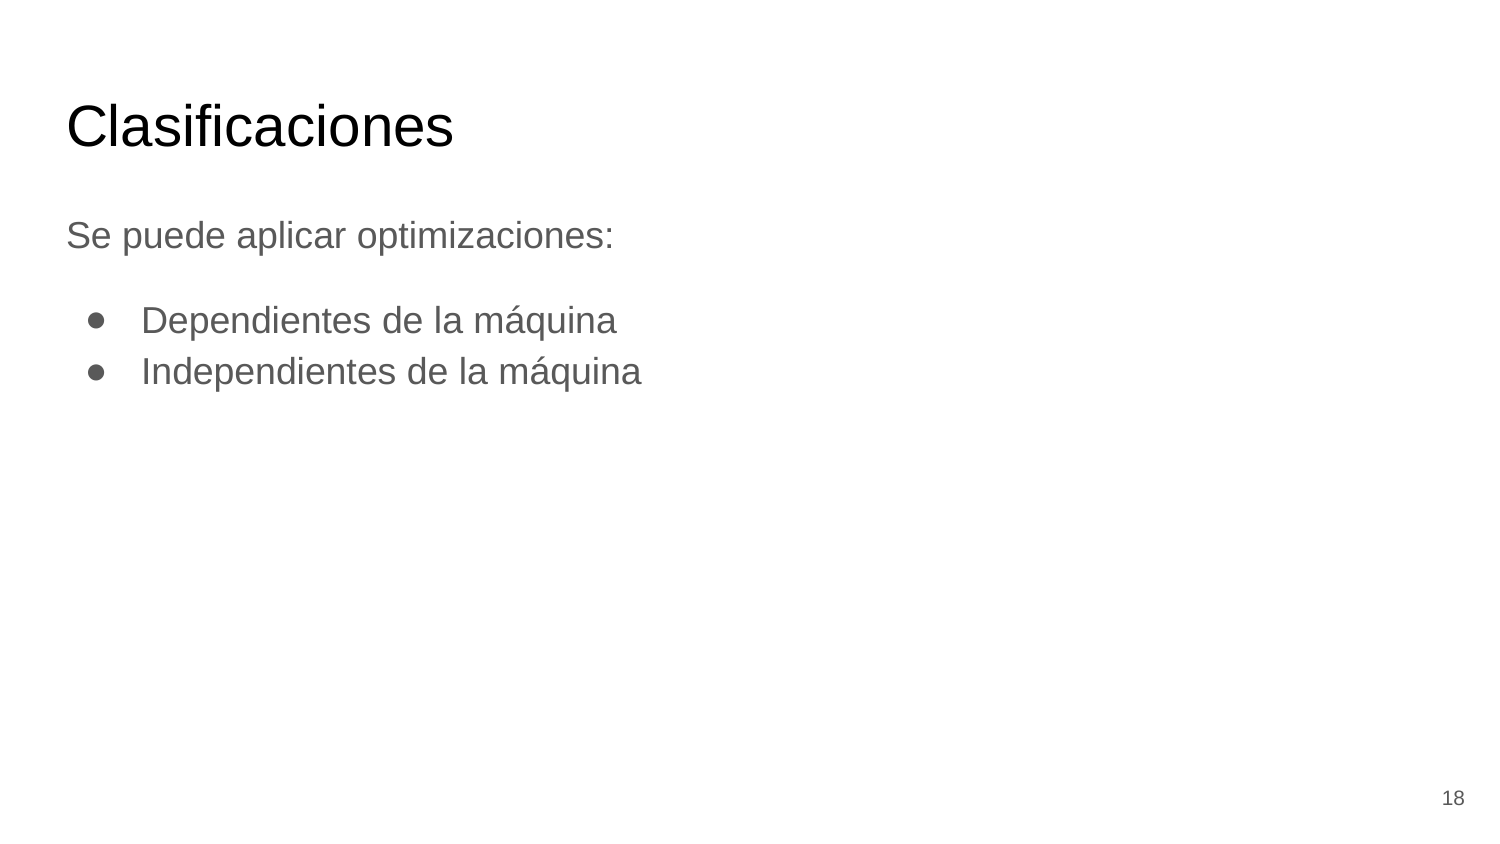

# Clasificaciones
Se puede aplicar optimizaciones:
Dependientes de la máquina
Independientes de la máquina